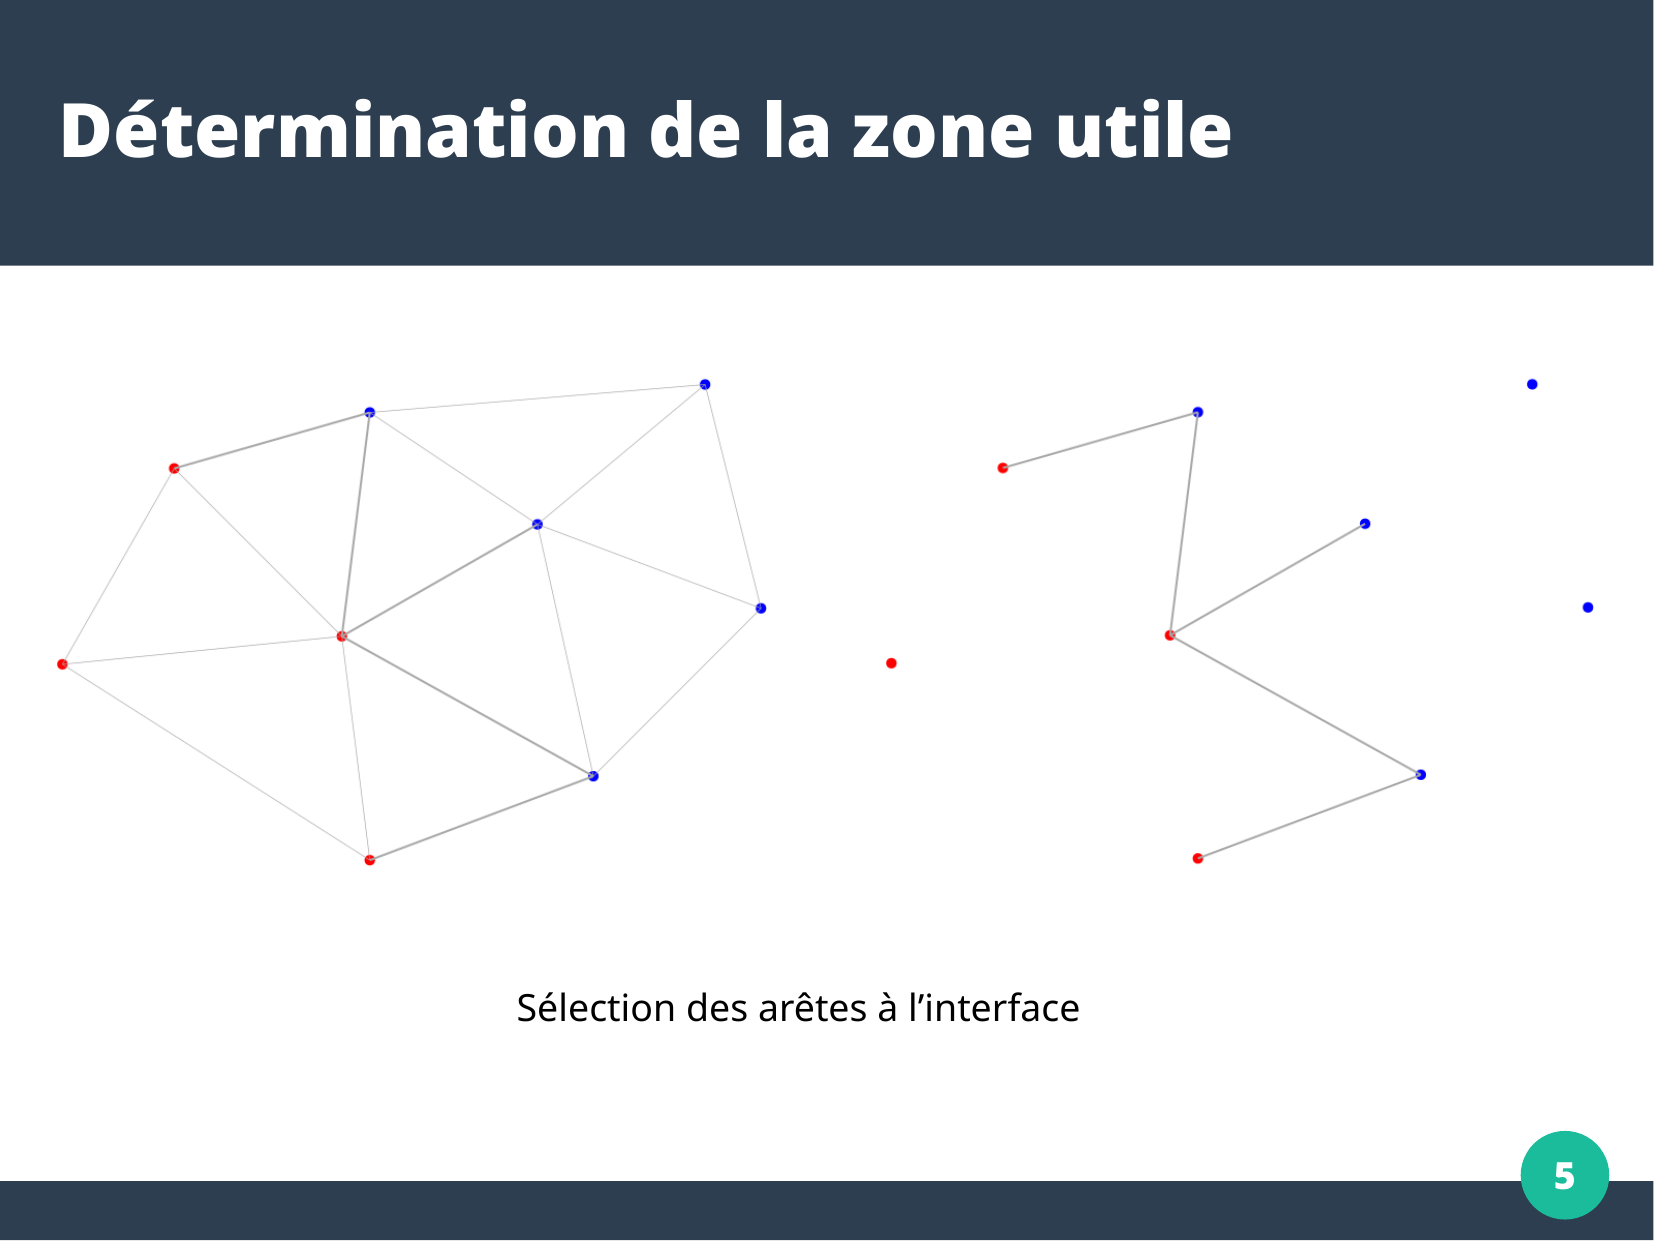

# Détermination de la zone utile
Sélection des arêtes à l’interface
5